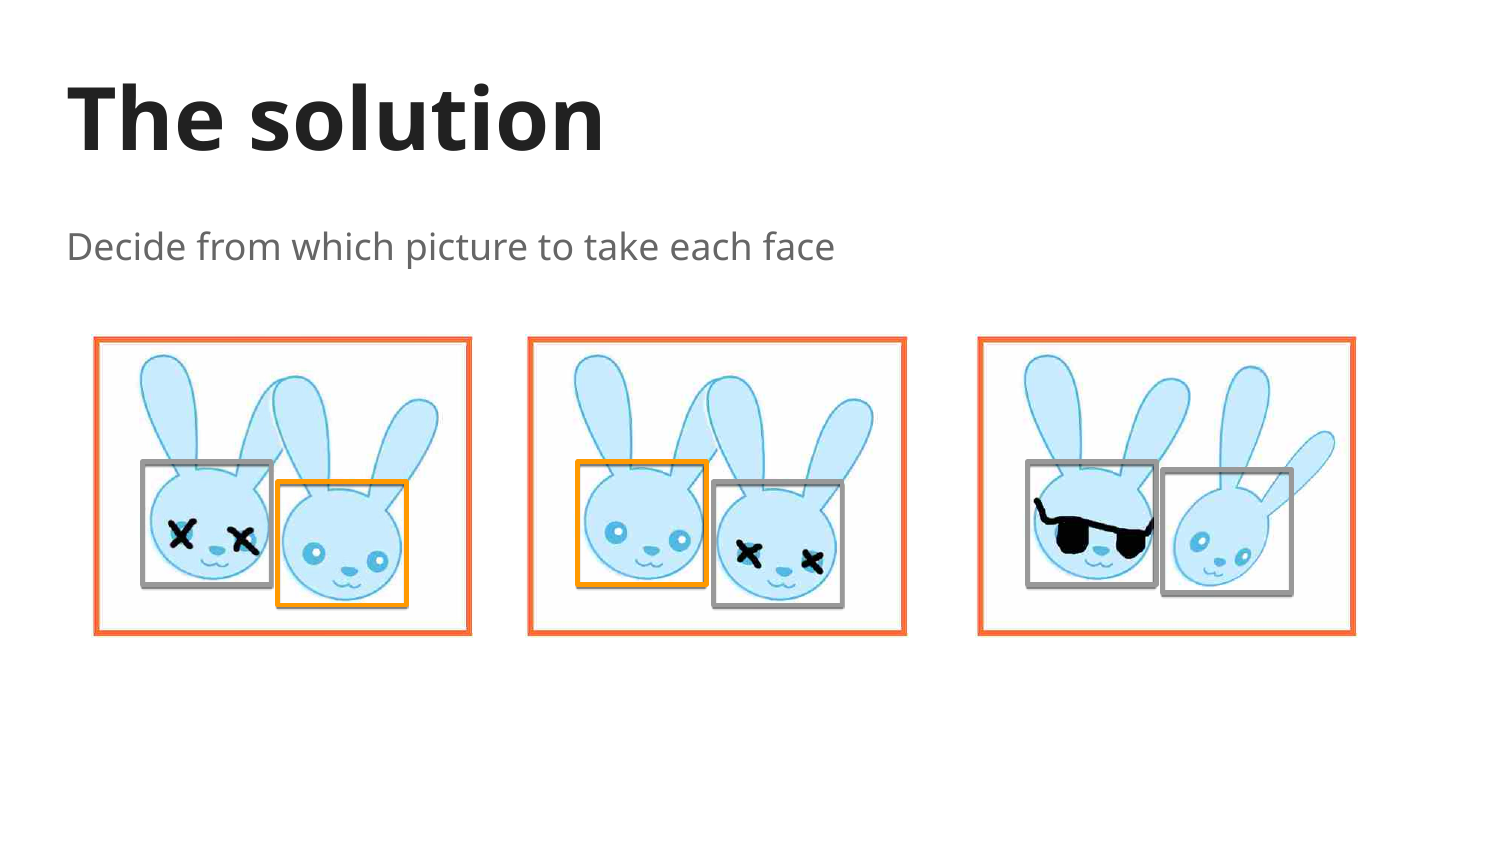

# The solution
Decide from which picture to take each face